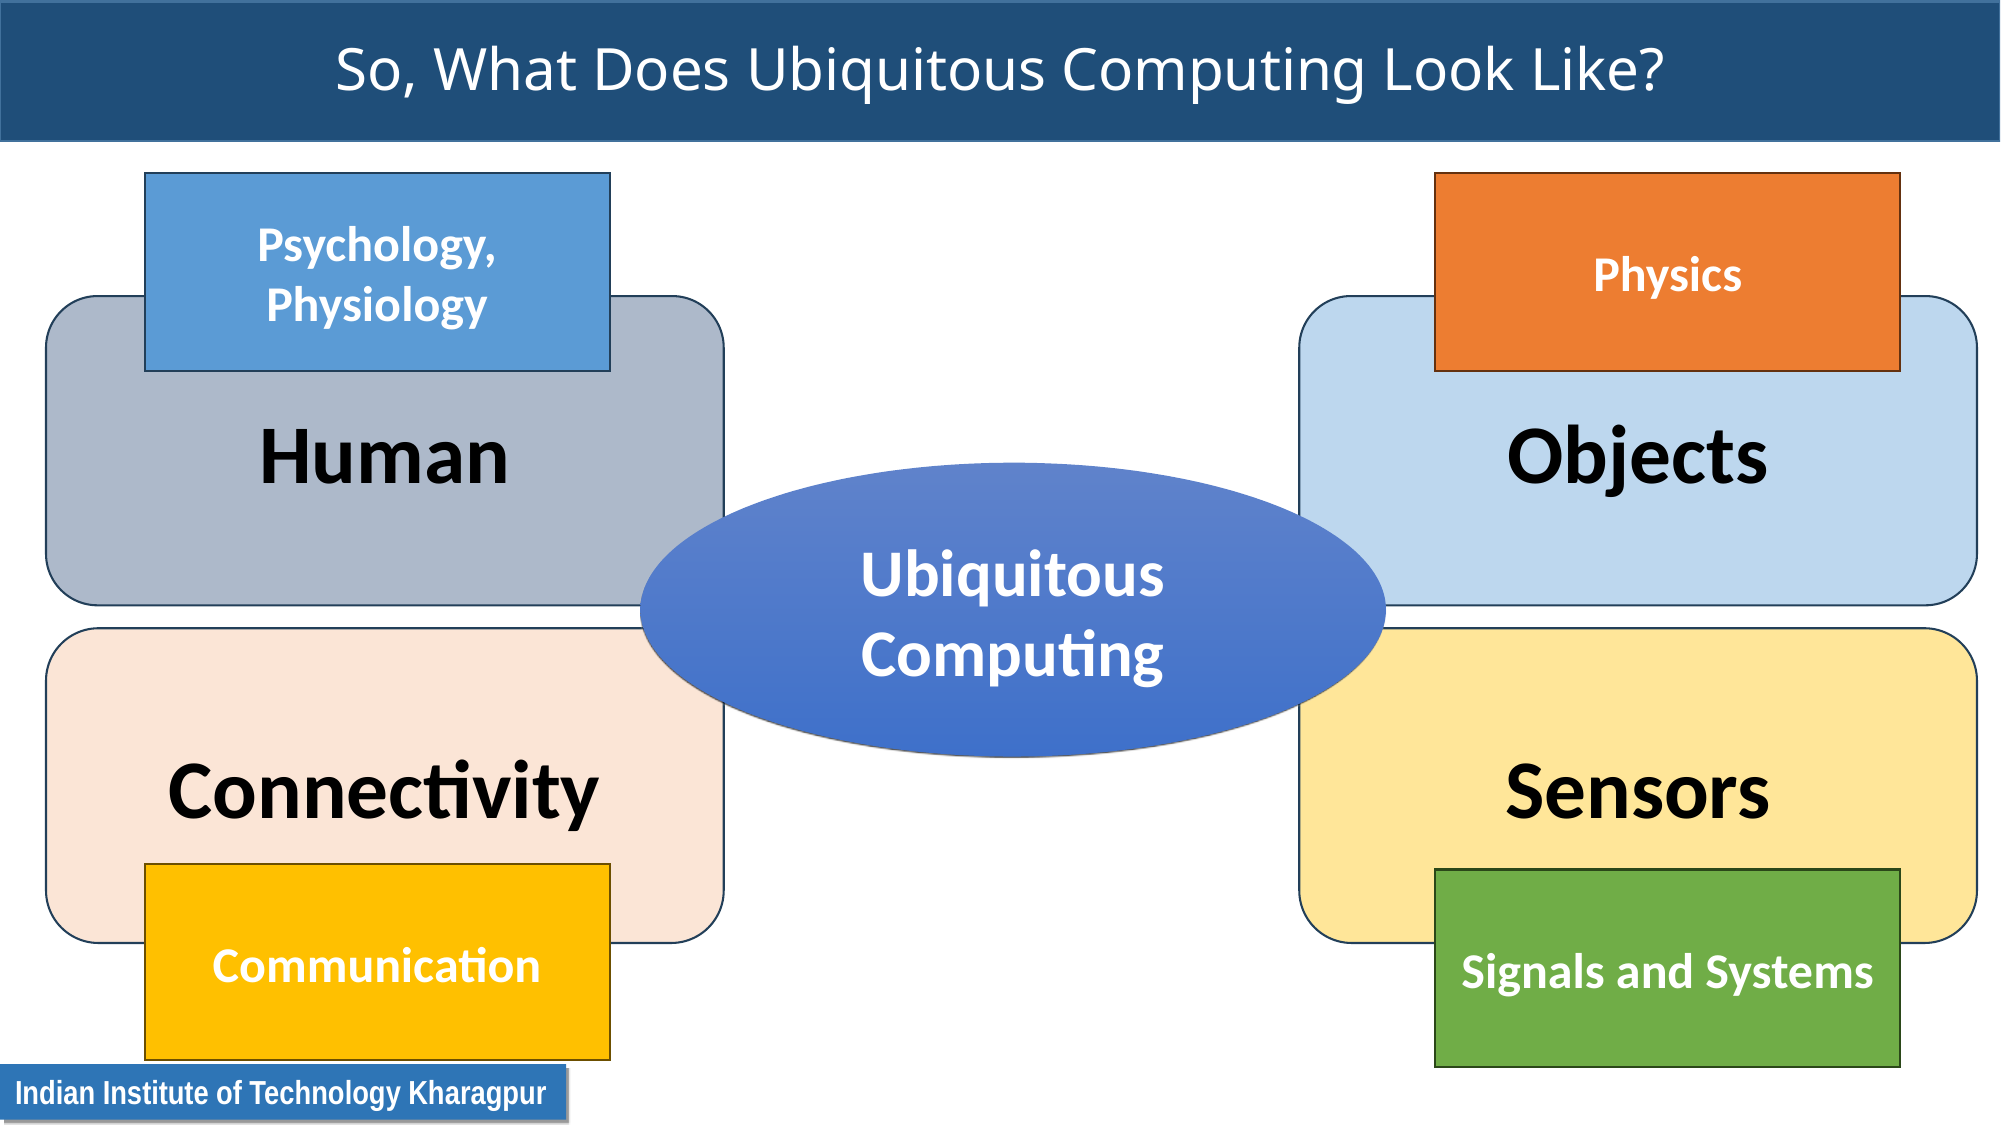

# So, What Does Ubiquitous Computing Look Like?
Psychology, Physiology
Physics
Human
Objects
Ubiquitous Computing
Connectivity
Sensors
Communication
Signals and Systems